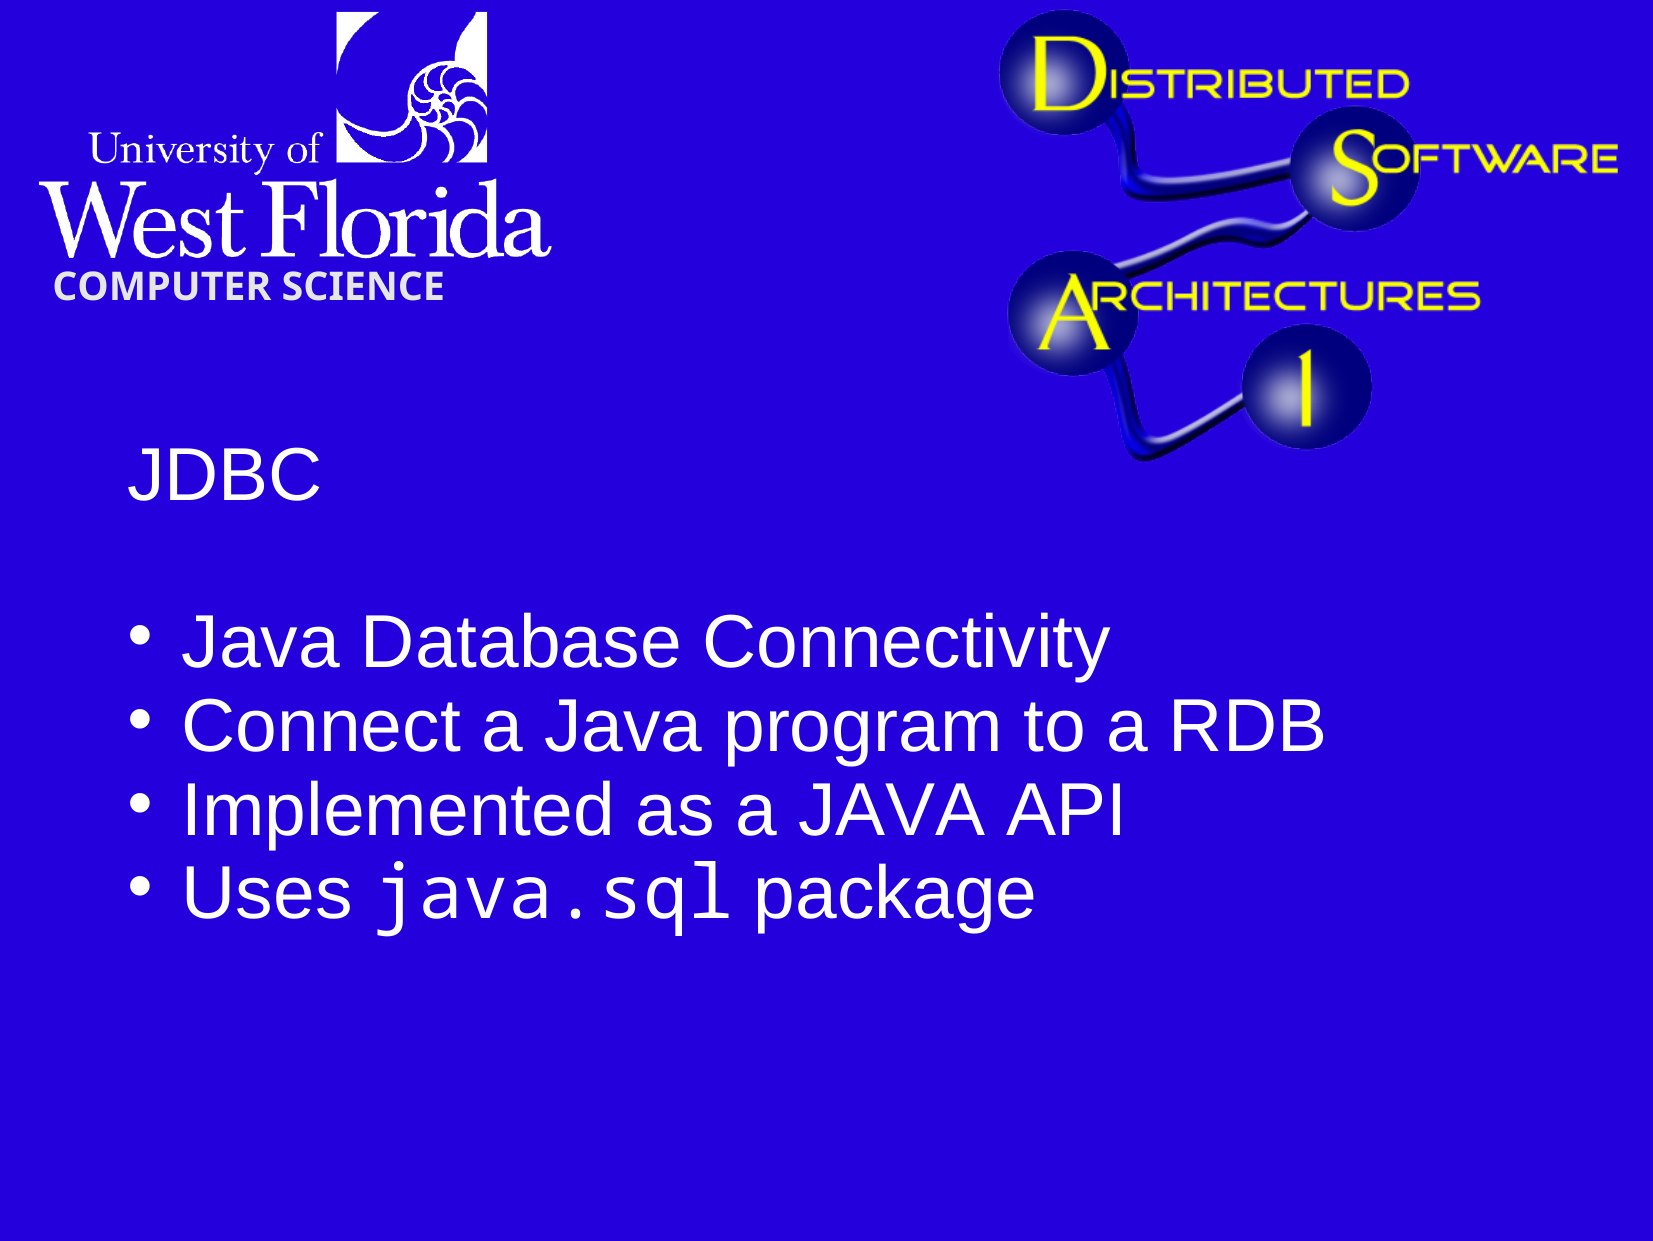

COMPUTER SCIENCE
JDBC
 Java Database Connectivity
 Connect a Java program to a RDB
 Implemented as a JAVA API
 Uses java.sql package